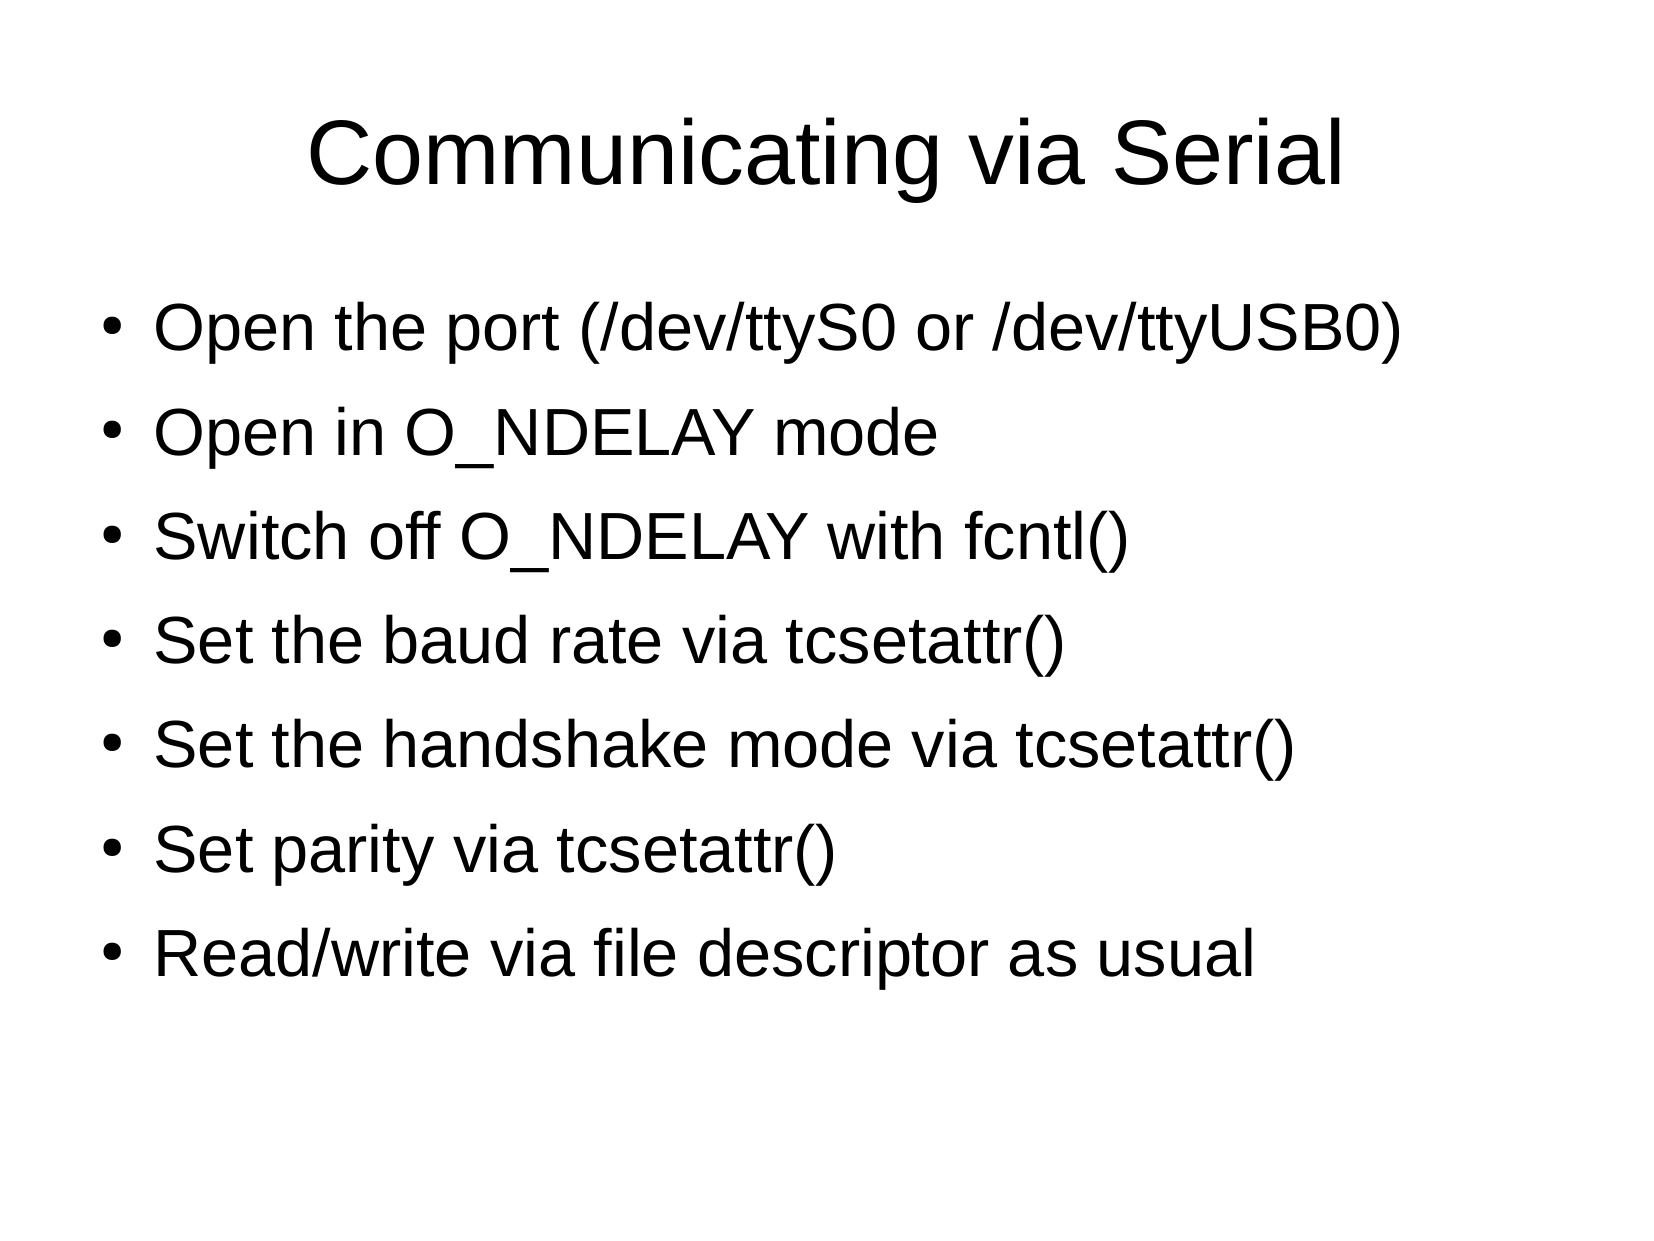

# Communicating via Serial
Open the port (/dev/ttyS0 or /dev/ttyUSB0)
Open in O_NDELAY mode
Switch off O_NDELAY with fcntl()
Set the baud rate via tcsetattr()
Set the handshake mode via tcsetattr()
Set parity via tcsetattr()
Read/write via file descriptor as usual